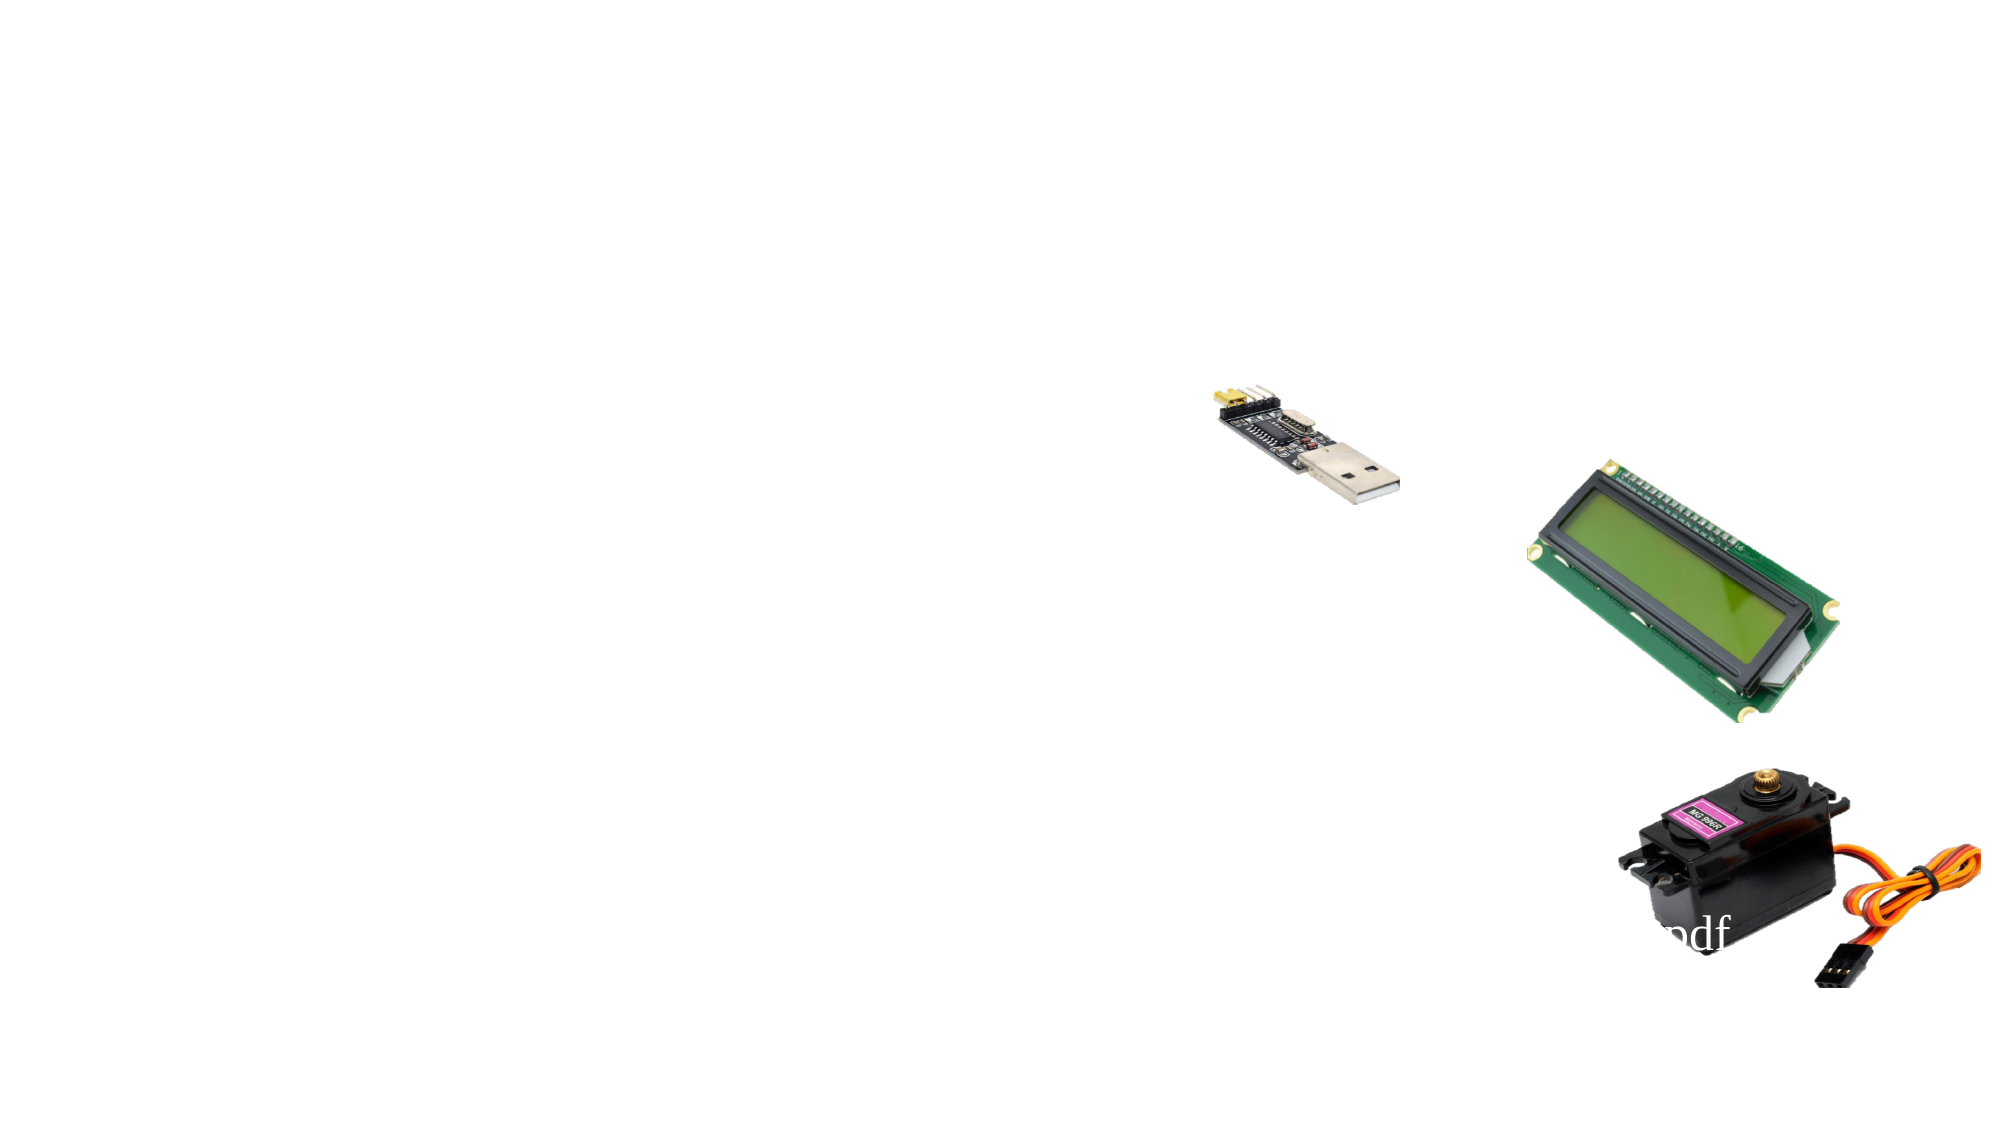

# Partea a-III-a-Achiziționarea componentelor
Modul USB to TTL RS232 converter UART CH340 3.3V 5V
asigură alimentarea circuitului de la laptop
realizează comunicația hardware-software
1602 LCD with I2C Interface and Yellow-Green Backlight
Motor Servo MG996 12KG 180grade
http://www.ee.ic.ac.uk/pcheung/teaching/DE1_EE/stores/sg90_datasheet.pdf